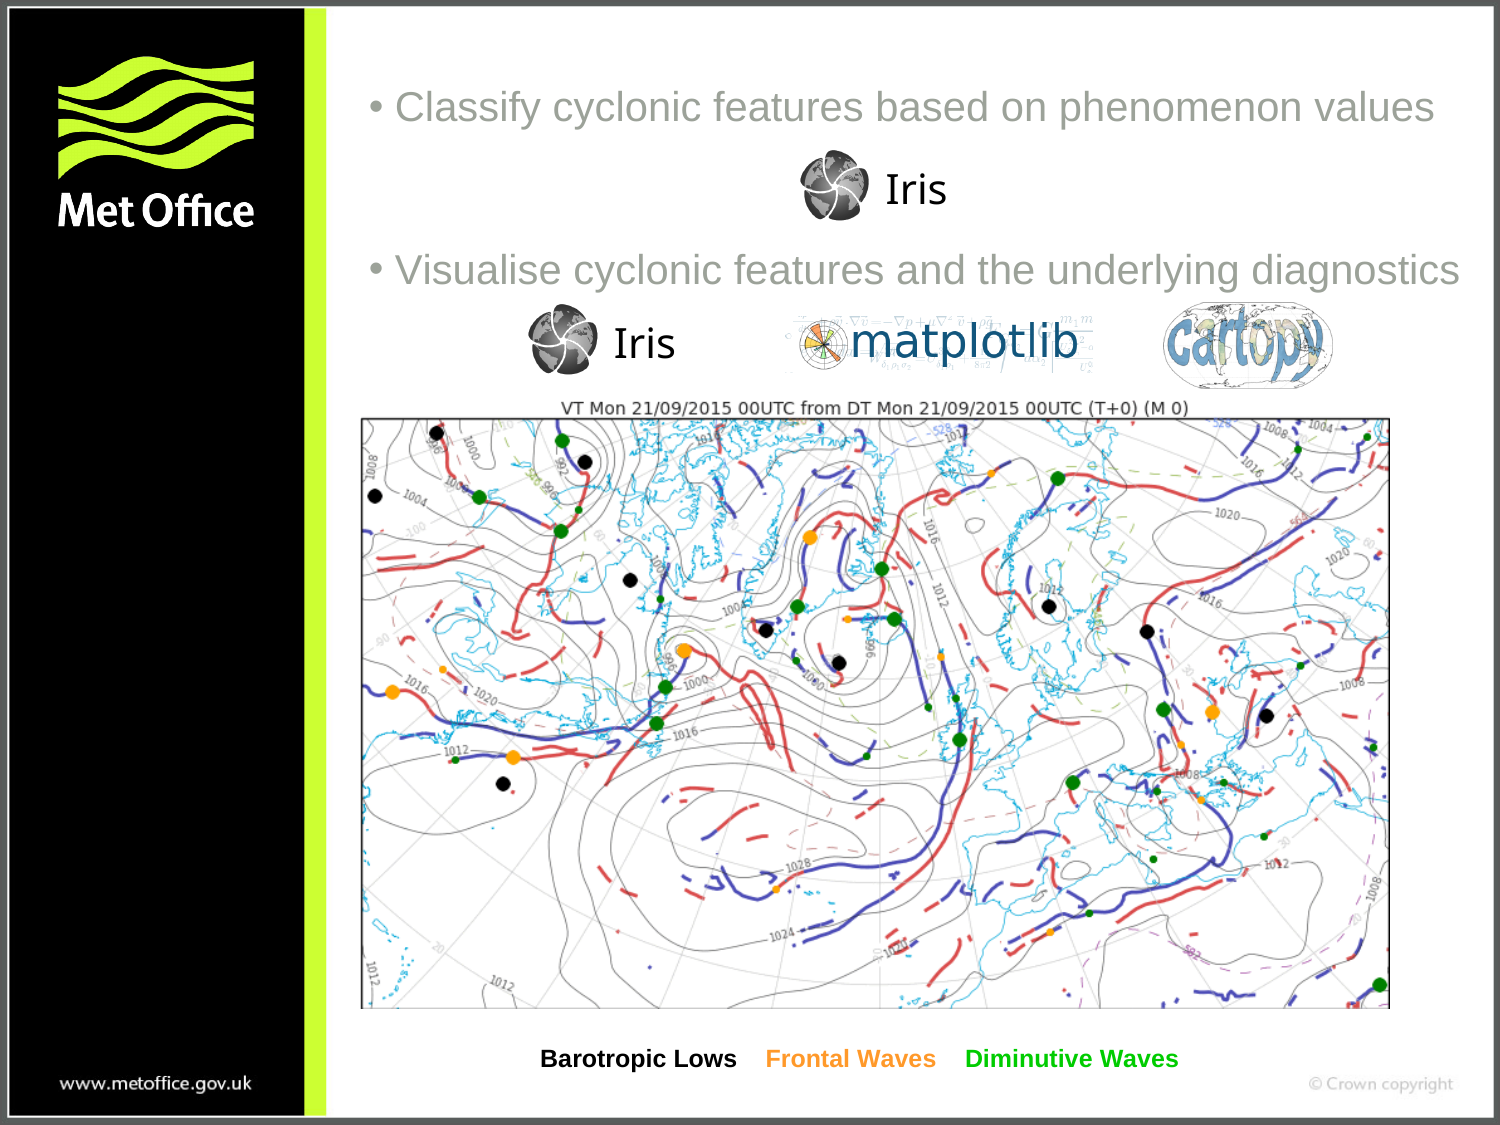

# Classify cyclonic features based on phenomenon values
 Visualise cyclonic features and the underlying diagnostics
Iris
Iris
Barotropic Lows Frontal Waves Diminutive Waves